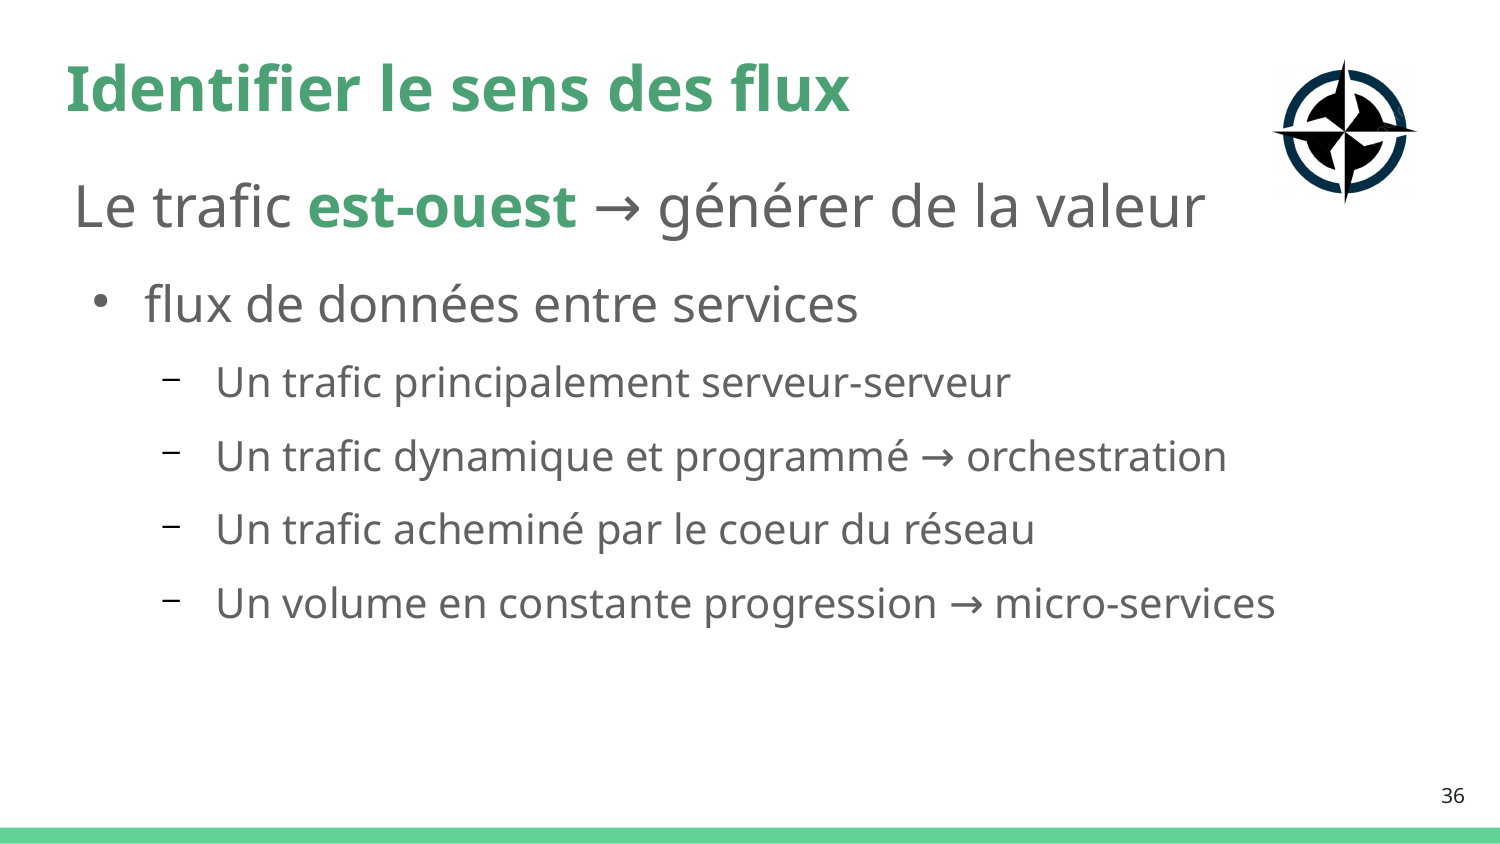

Identifier le sens des flux
# Le trafic est-ouest → générer de la valeur
flux de données entre services
Un trafic principalement serveur-serveur
Un trafic dynamique et programmé → orchestration
Un trafic acheminé par le coeur du réseau
Un volume en constante progression → micro-services